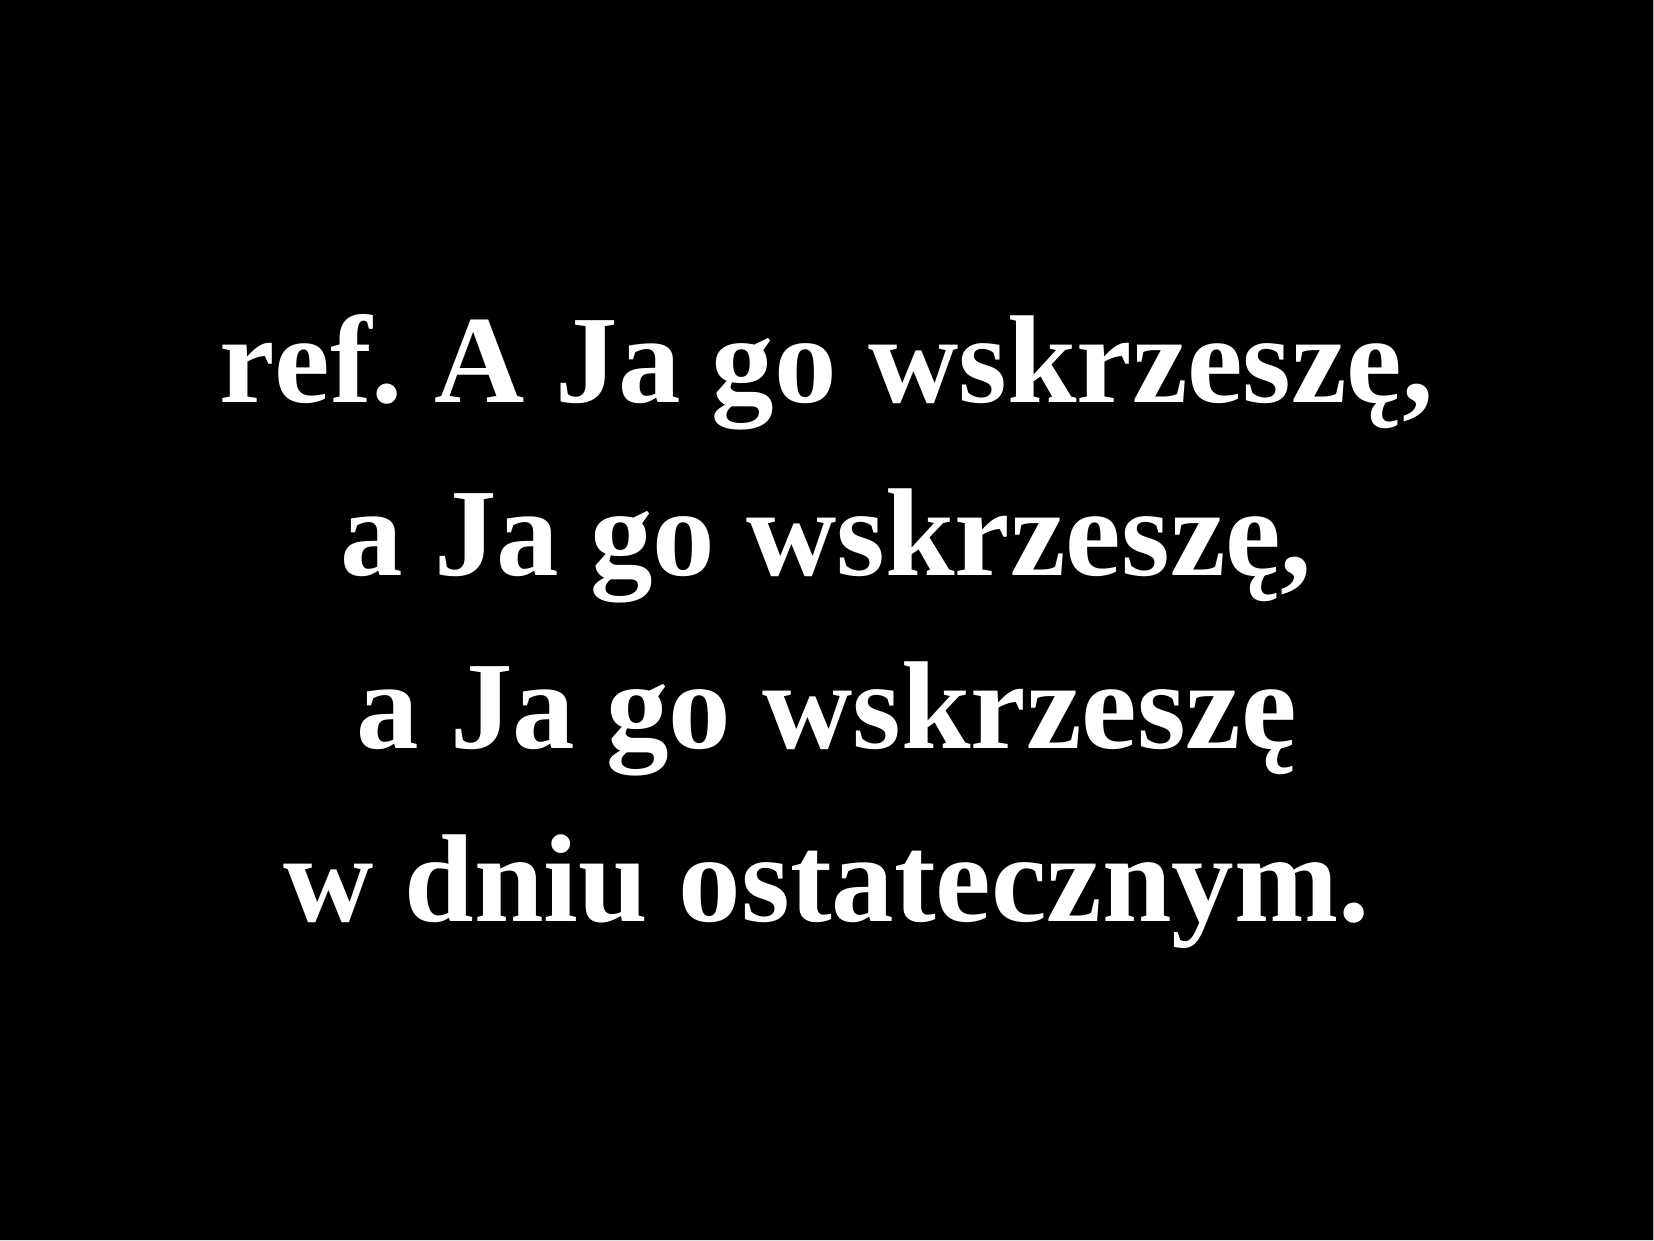

# ref. A Ja go wskrzeszę, ppp a Ja go wskrzeszę, ppp a Ja go wskrzeszę ppp w dniu ostatecznym.